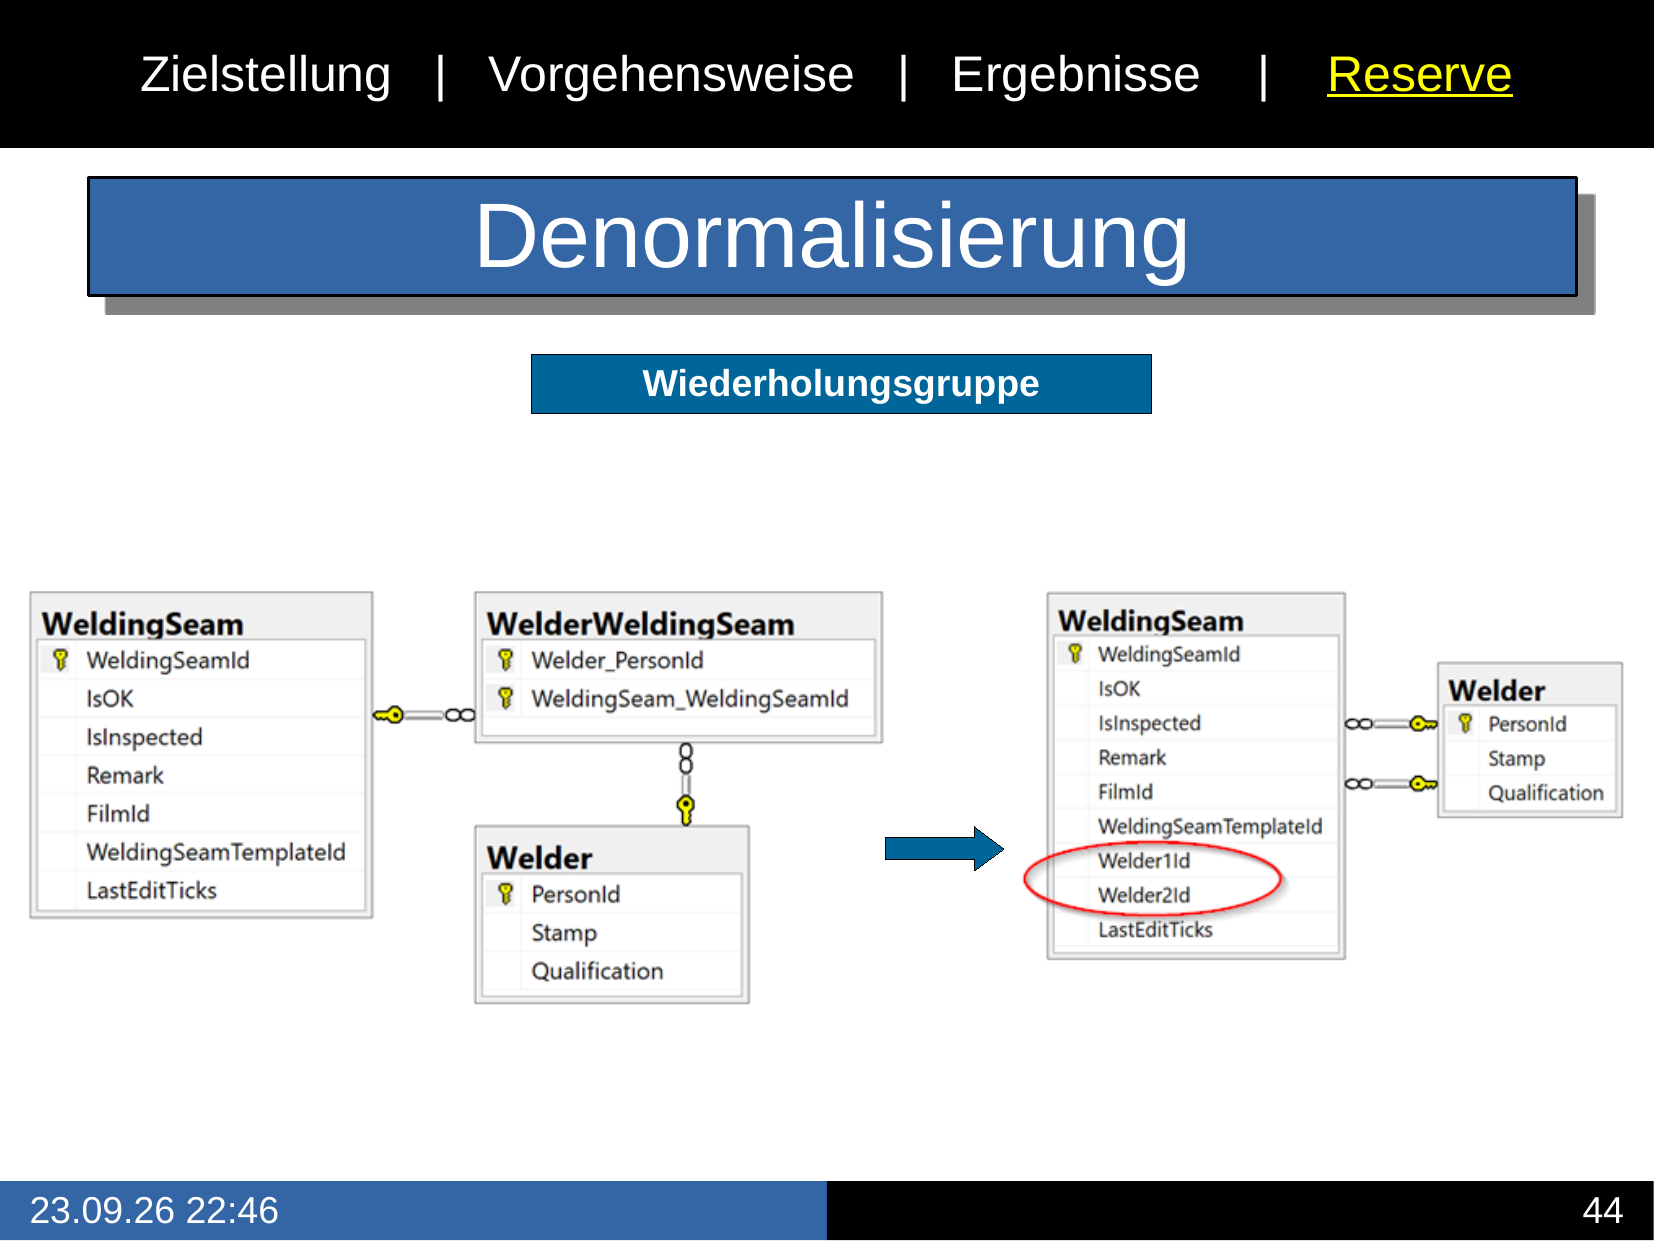

Zielstellung | Vorgehensweise | Ergebnisse | Reserve
# Denormalisierung
Wiederholungsgruppe
44